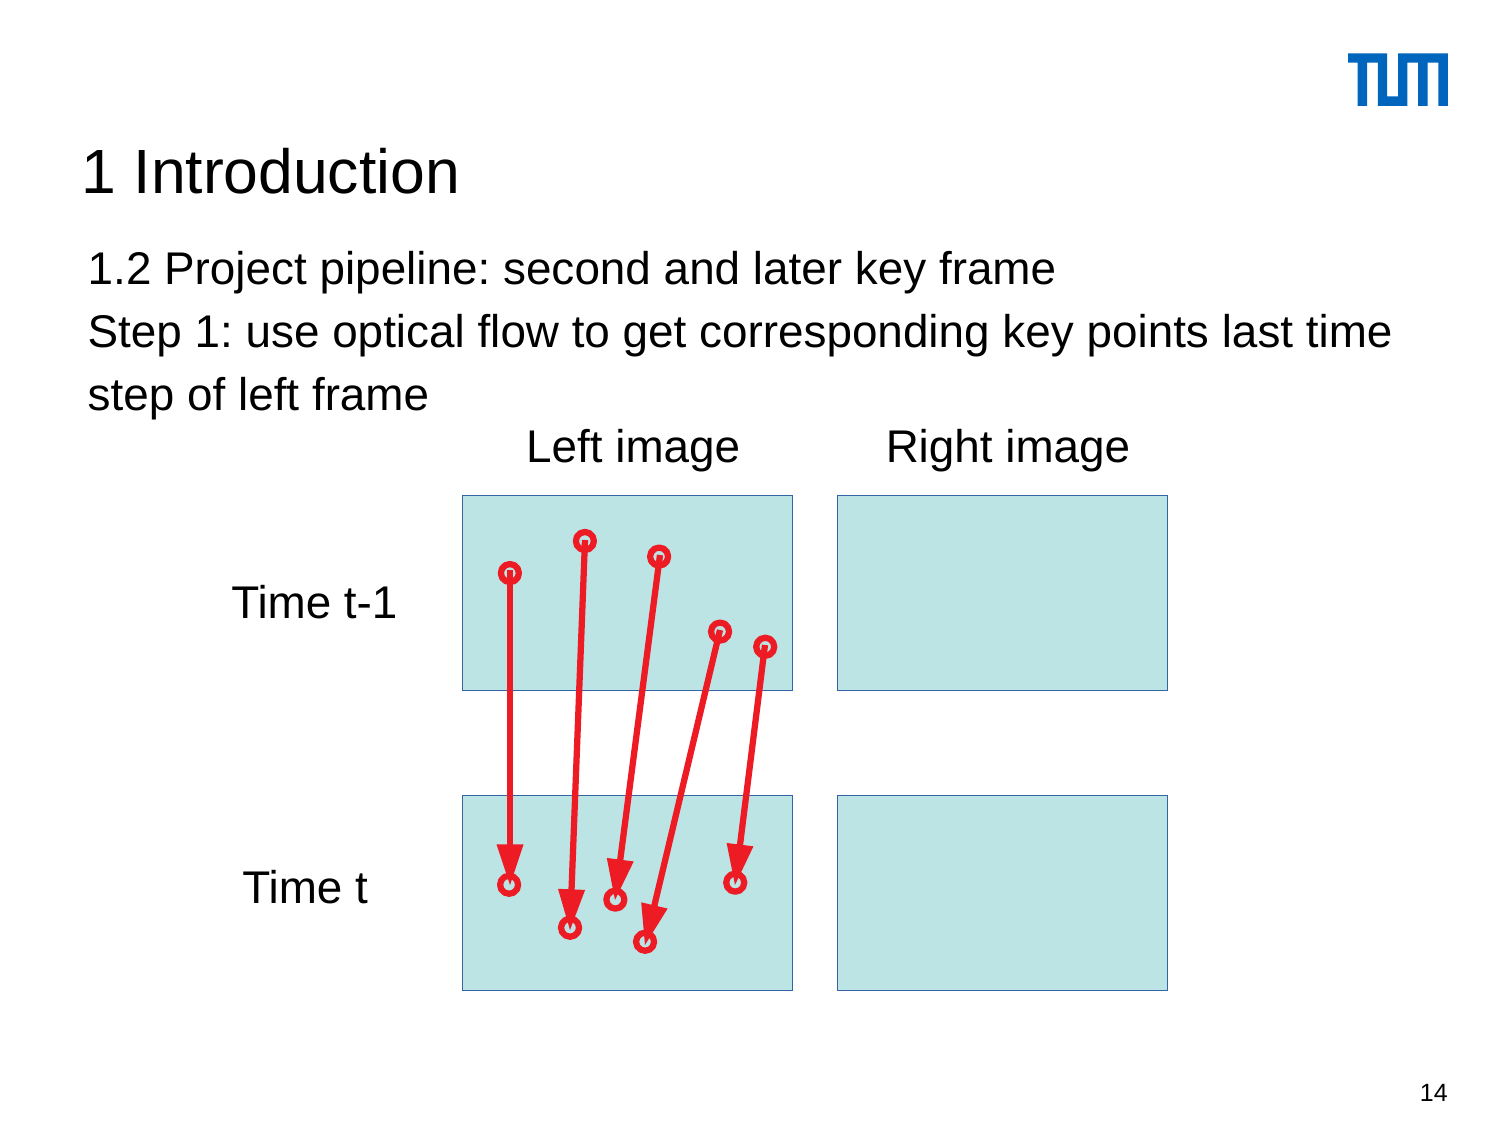

1 Introduction
# 1.2 Project pipeline: second and later key frame
Step 1: use optical flow to get corresponding key points last time step of left frame
Left image
Right image
Time t-1
Time t